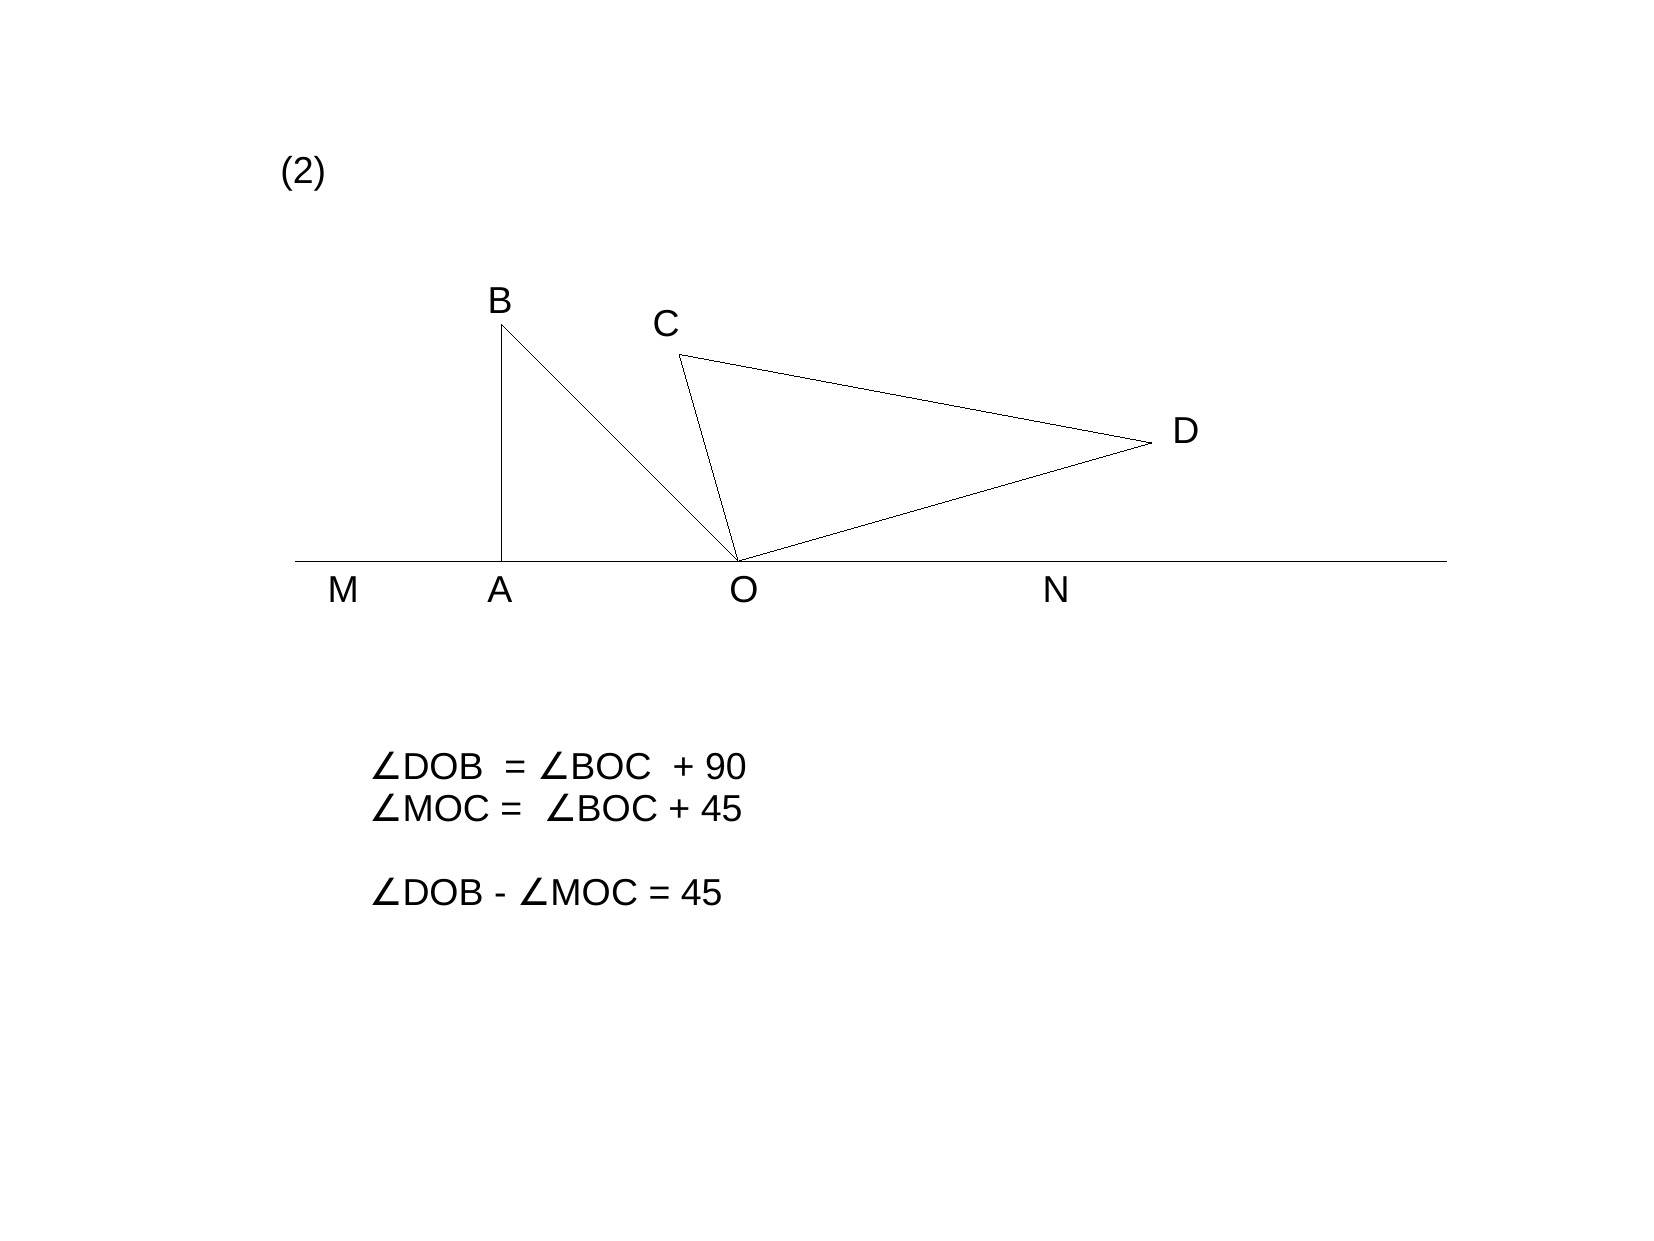

(2)
B
C
D
M
A
O
N
∠DOB = ∠BOC + 90
∠MOC = ∠BOC + 45
∠DOB - ∠MOC = 45